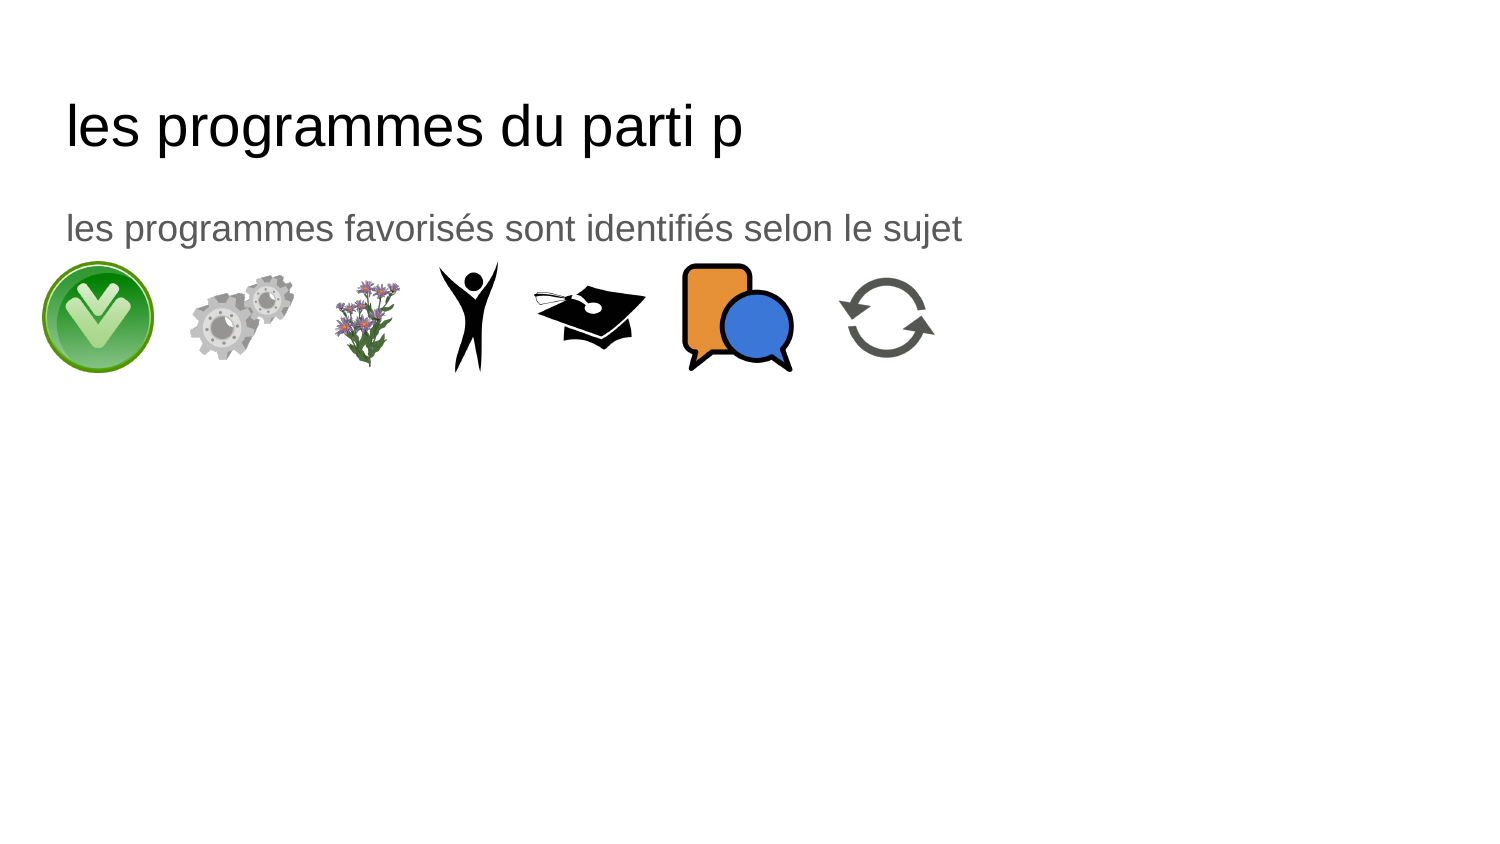

# les programmes du parti p
les programmes favorisés sont identifiés selon le sujet